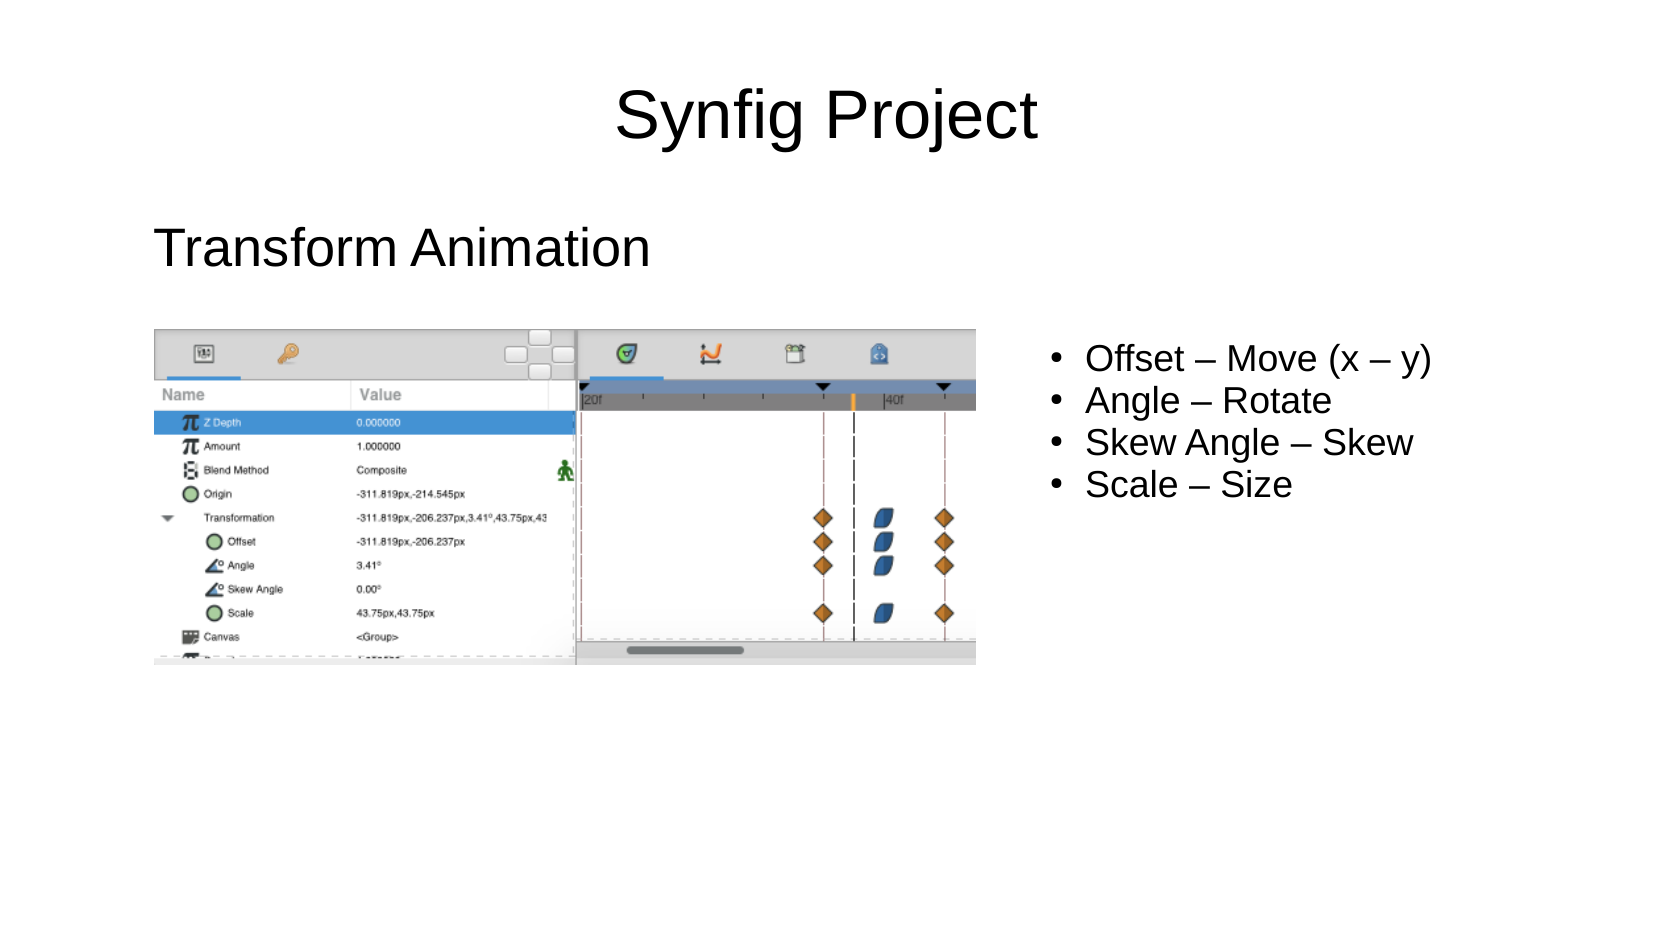

# Synfig Project
Transform Animation
Offset – Move (x – y)
Angle – Rotate
Skew Angle – Skew
Scale – Size